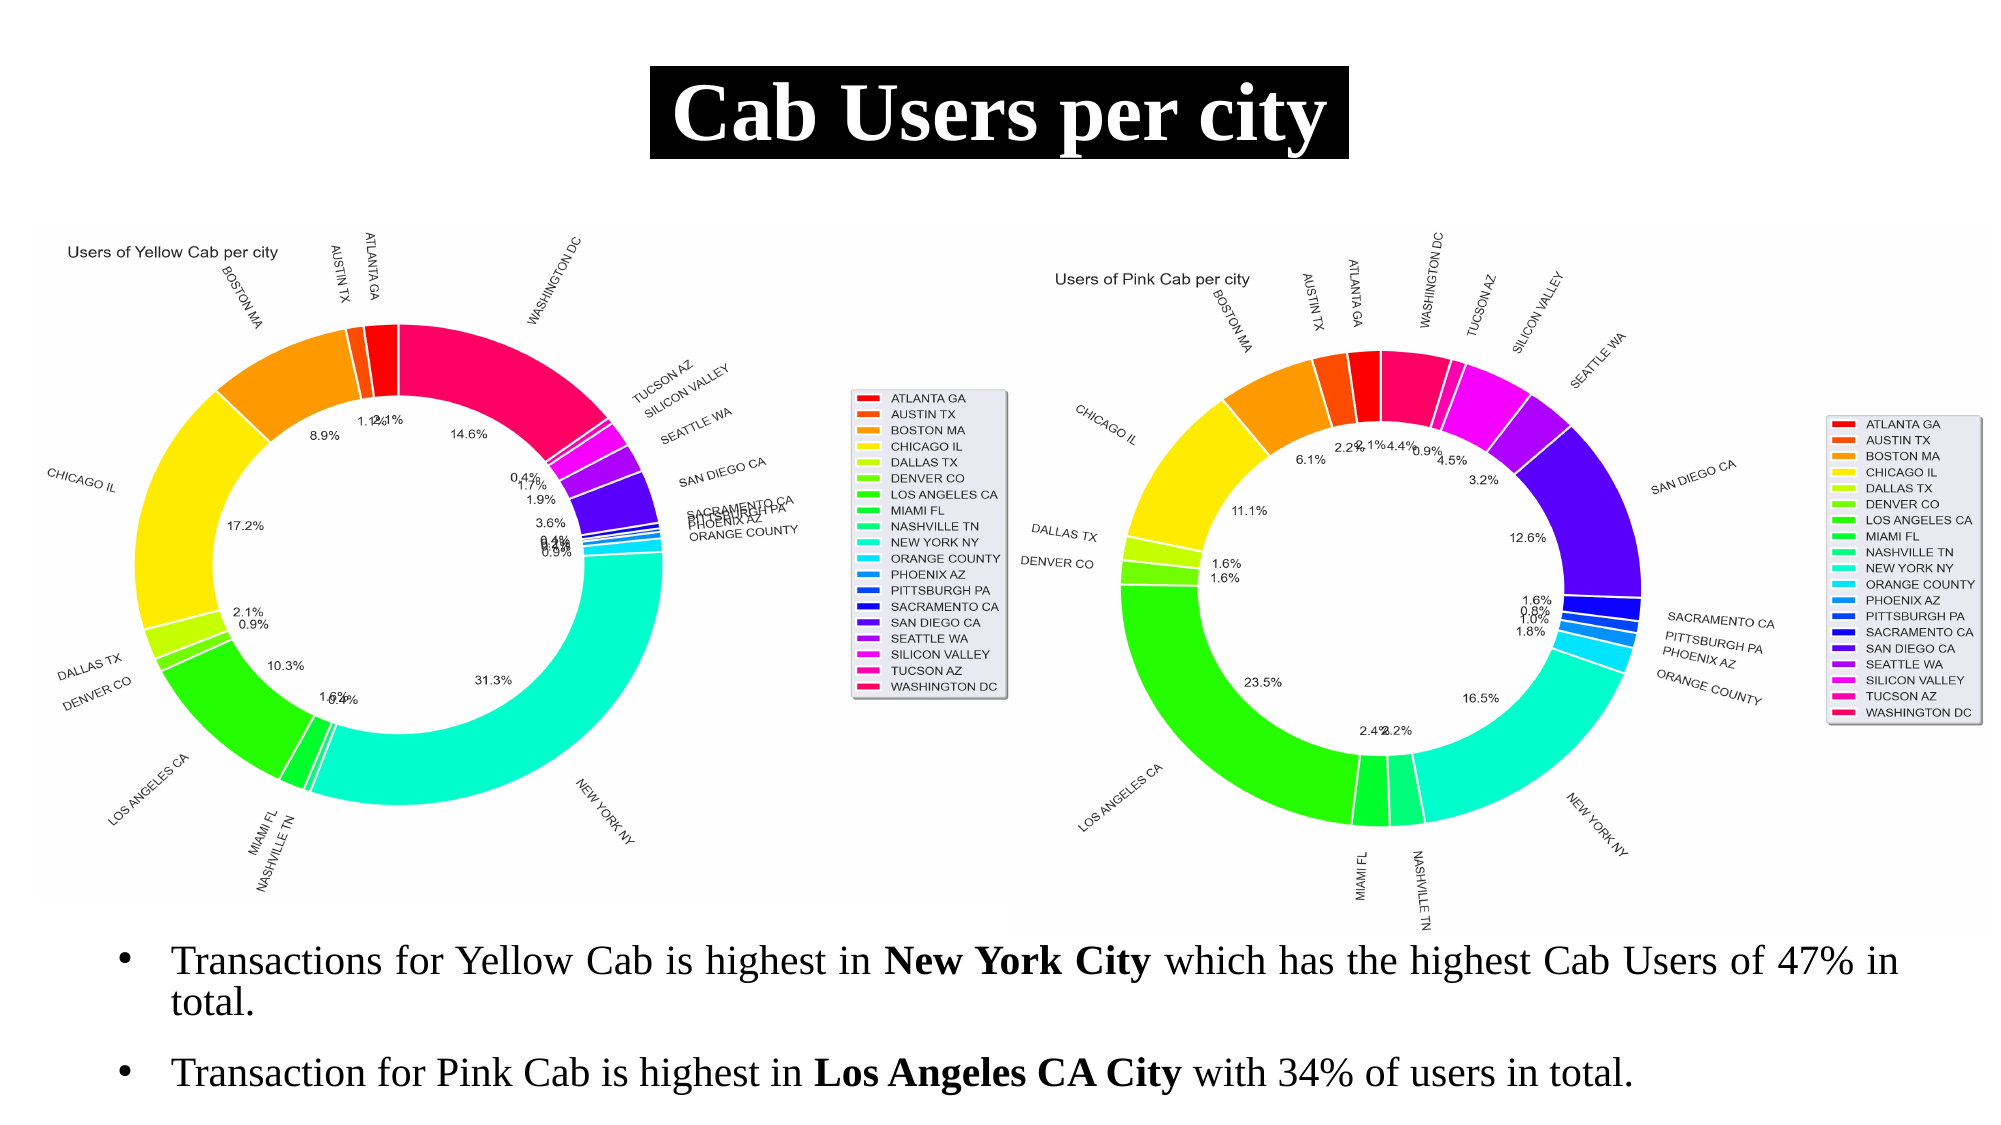

# Cab Users per city
Transactions for Yellow Cab is highest in New York City which has the highest Cab Users of 47% in total.
Transaction for Pink Cab is highest in Los Angeles CA City with 34% of users in total.